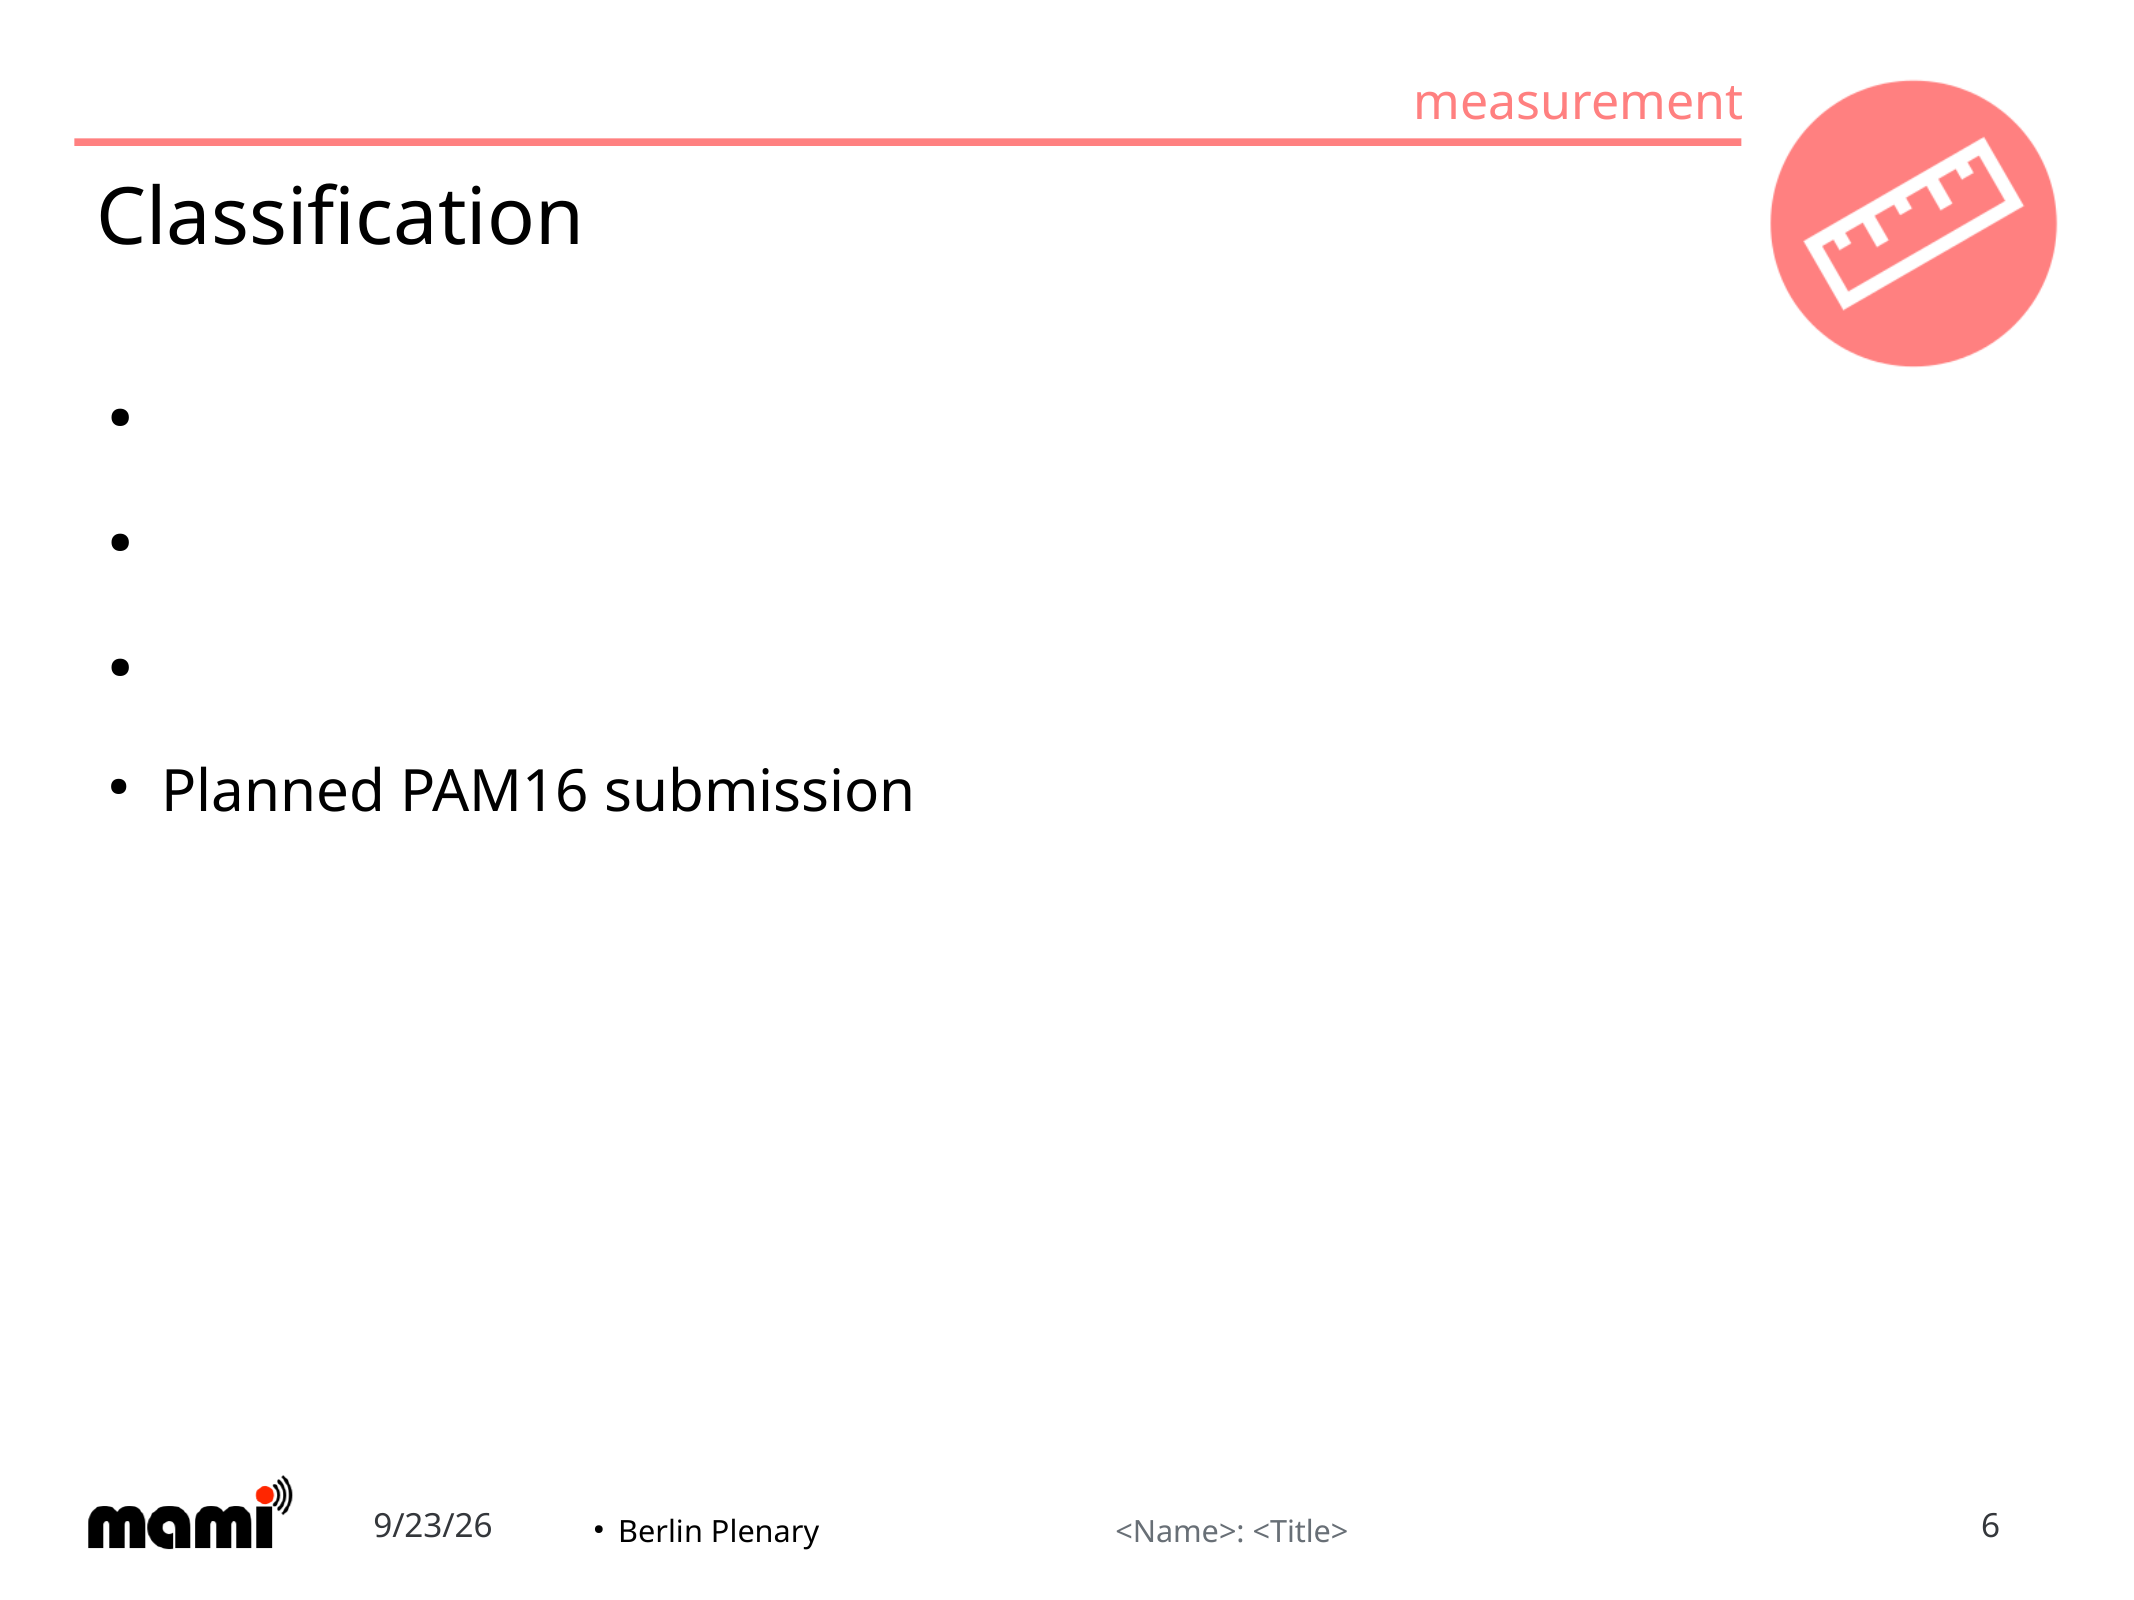

# Classification
Planned PAM16 submission
Berlin Plenary